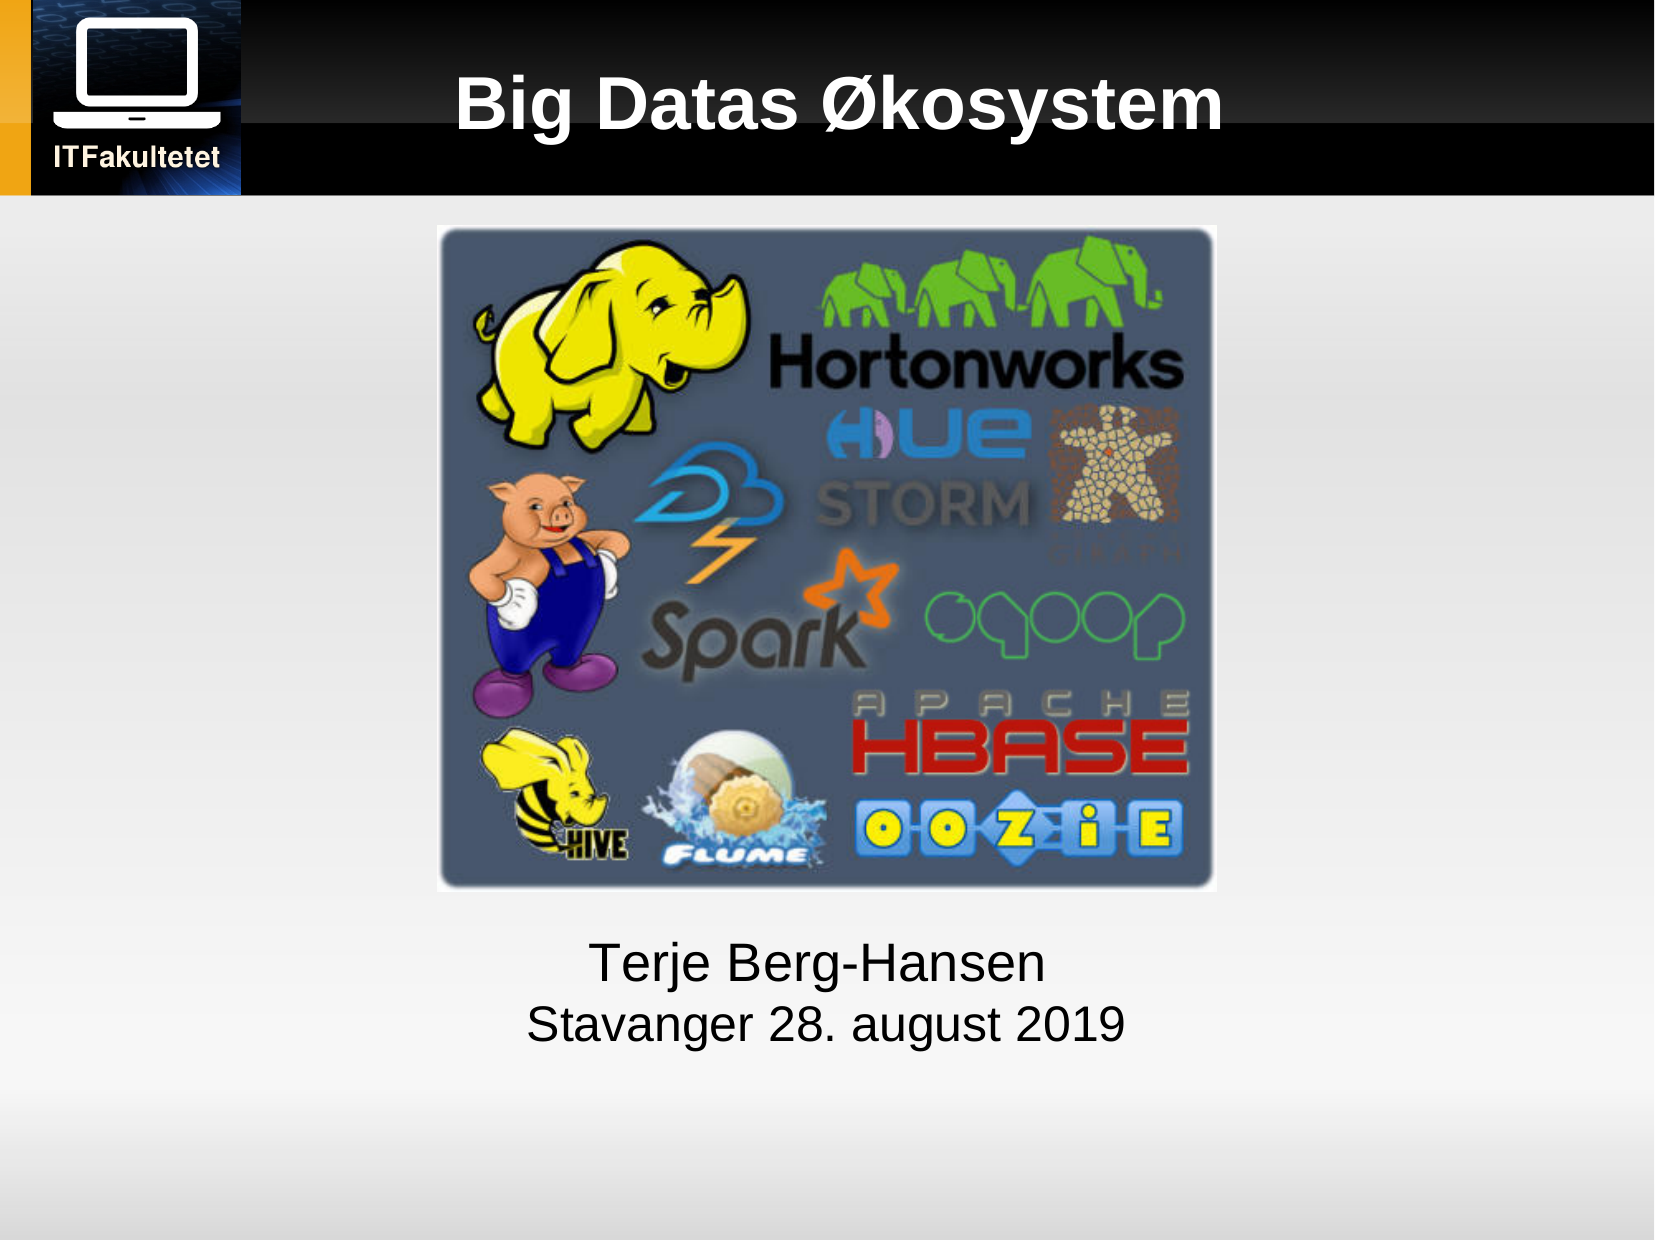

Big Datas Økosystem
Terje Berg-Hansen
Stavanger 28. august 2019